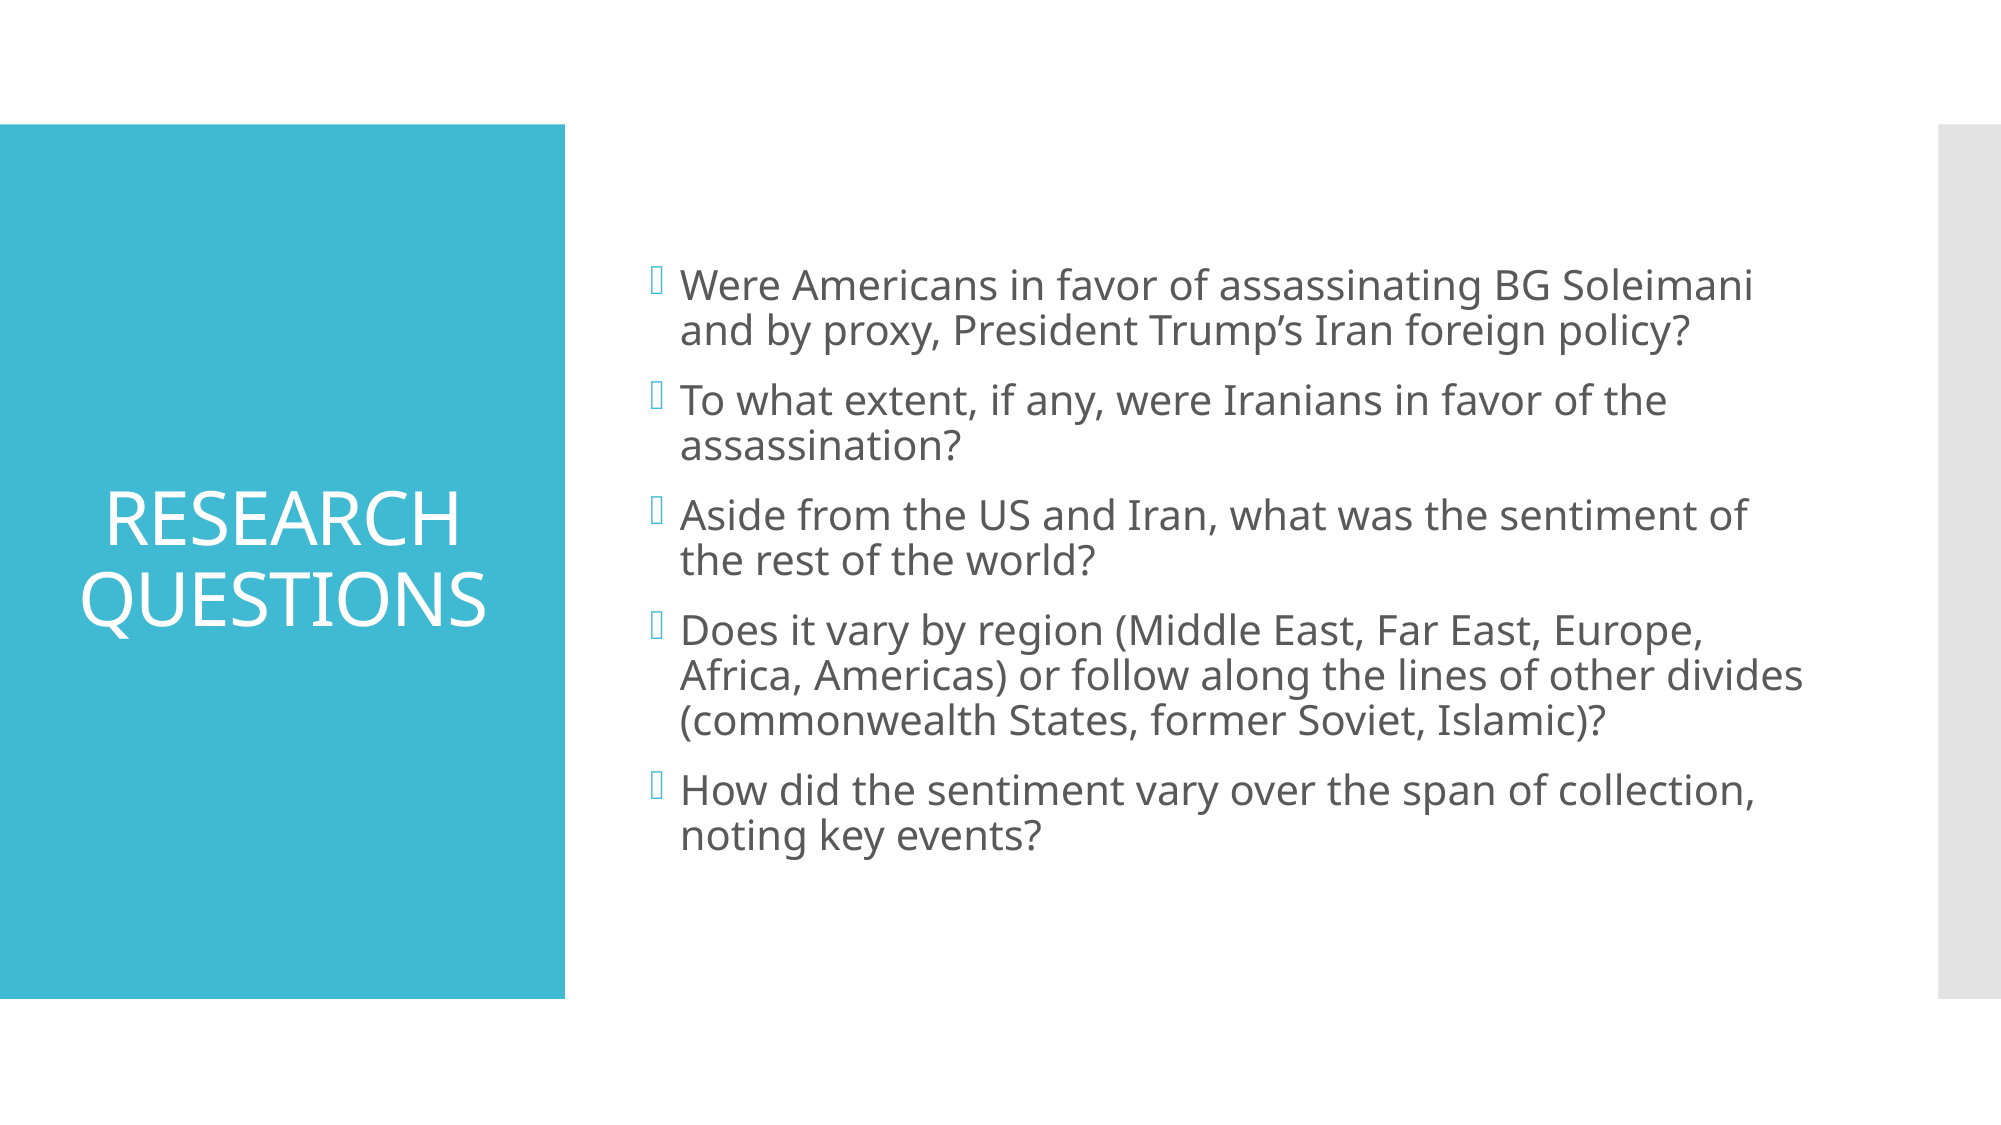

Were Americans in favor of assassinating BG Soleimani and by proxy, President Trump’s Iran foreign policy?
To what extent, if any, were Iranians in favor of the assassination?
Aside from the US and Iran, what was the sentiment of the rest of the world?
Does it vary by region (Middle East, Far East, Europe, Africa, Americas) or follow along the lines of other divides (commonwealth States, former Soviet, Islamic)?
How did the sentiment vary over the span of collection, noting key events?
# Research Questions